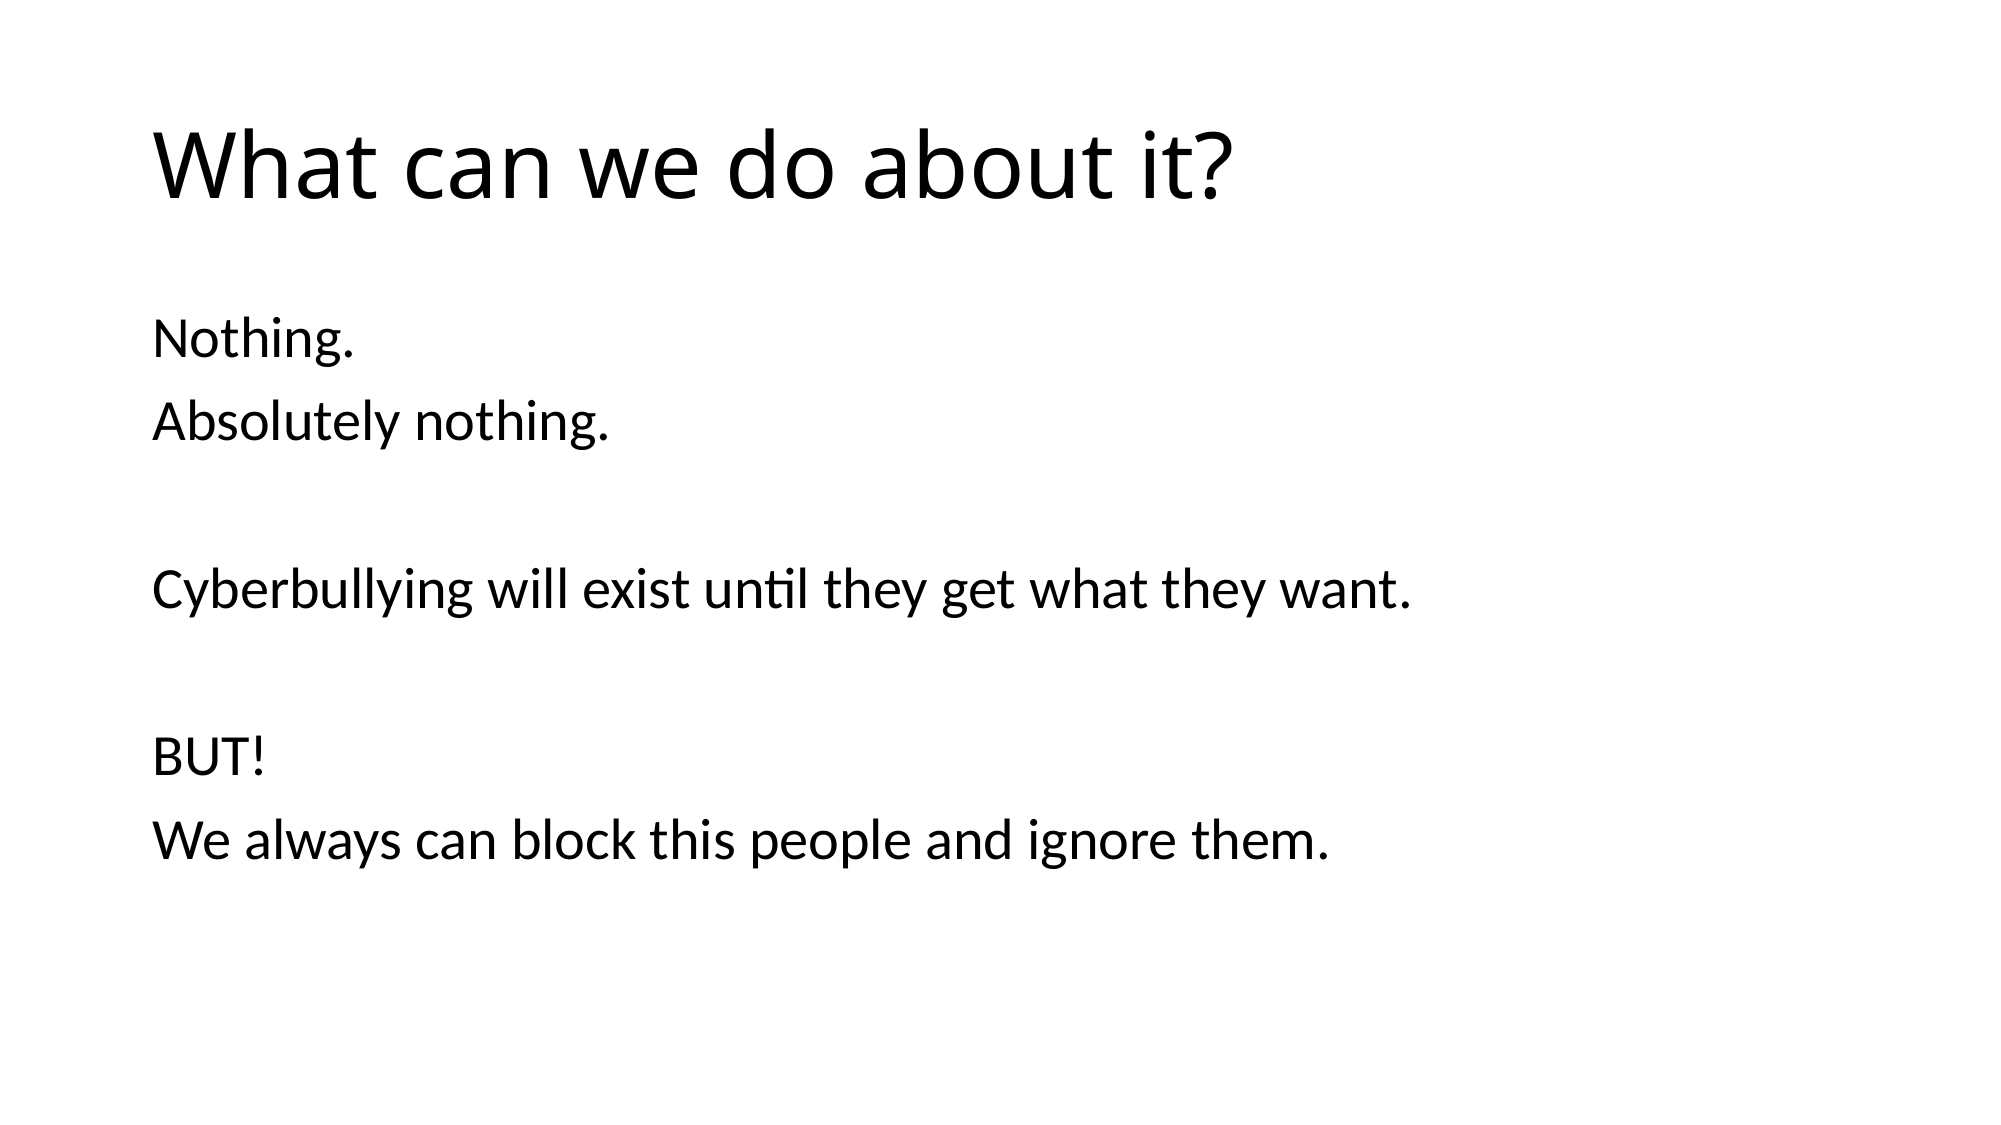

# What can we do about it?
Nothing.
Absolutely nothing.
Cyberbullying will exist until they get what they want.
BUT!
We always can block this people and ignore them.